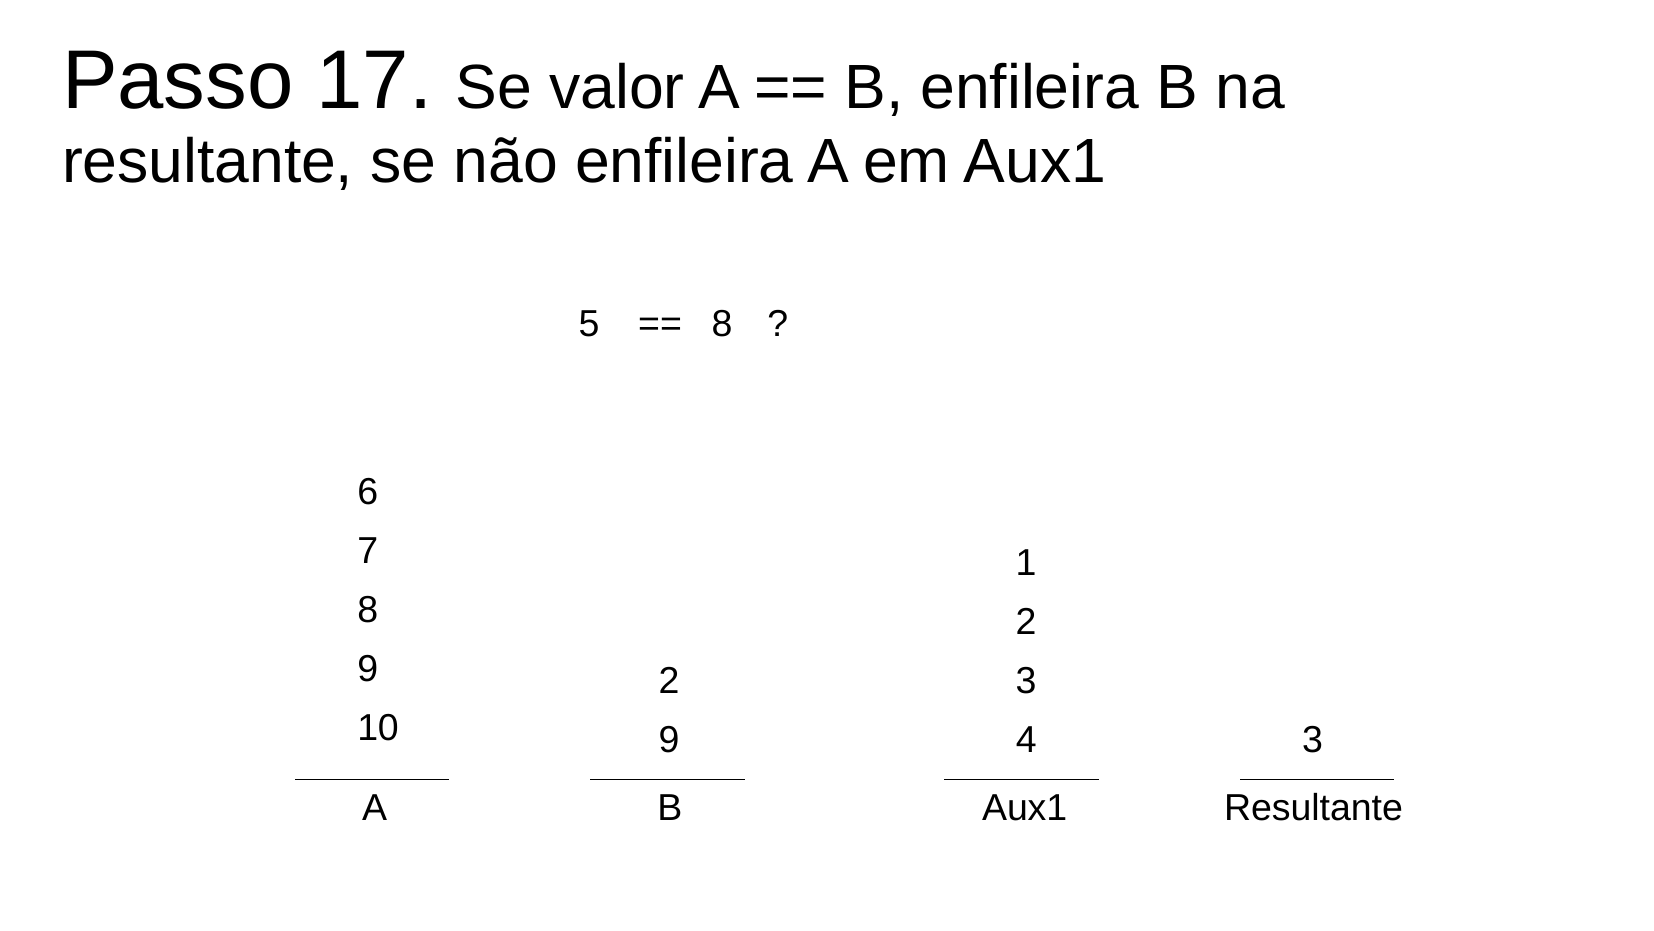

Passo 17. Se valor A == B, enfileira B na resultante, se não enfileira A em Aux1
5
==
8
?
6
7
1
8
2
9
2
3
10
9
4
3
A
B
Aux1
Resultante